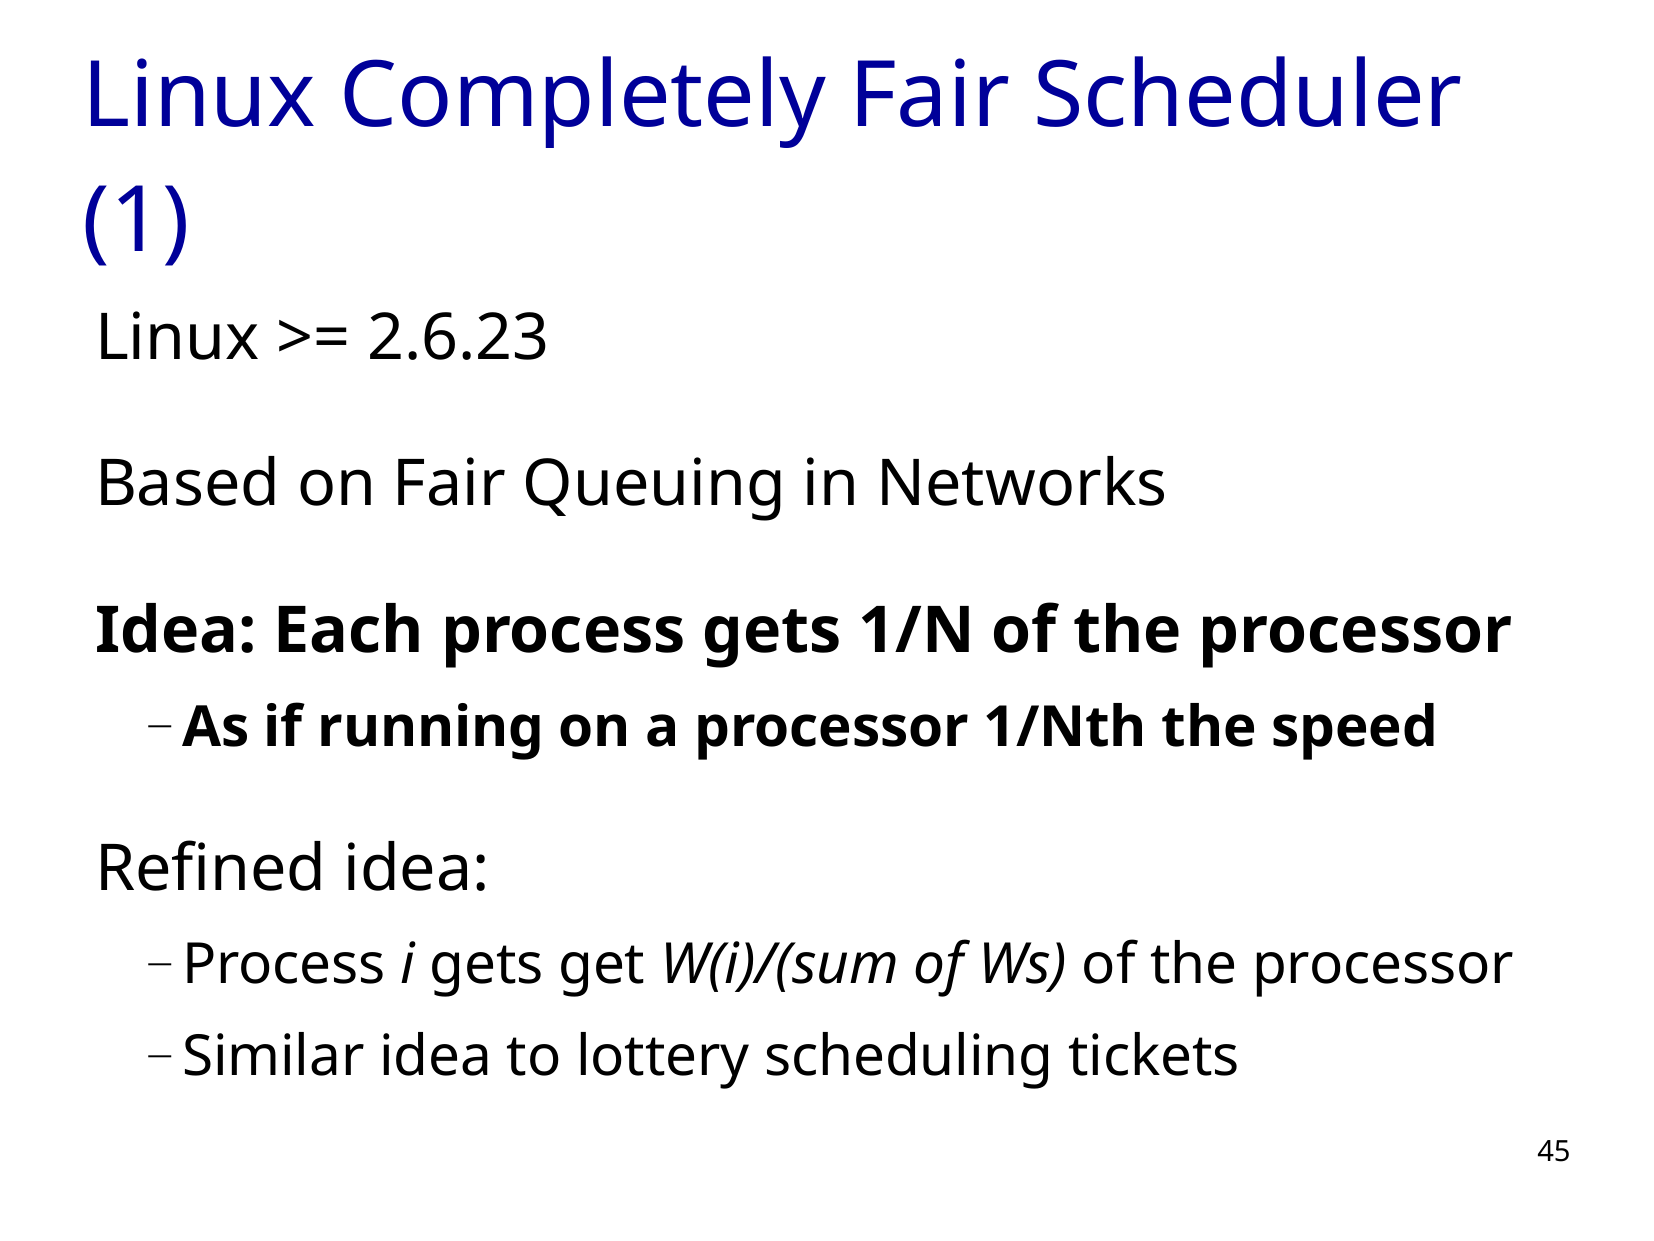

# Linux Completely Fair Scheduler (1)
Linux >= 2.6.23
Based on Fair Queuing in Networks
Idea: Each process gets 1/N of the processor
As if running on a processor 1/Nth the speed
Refined idea:
Process i gets get W(i)/(sum of Ws) of the processor
Similar idea to lottery scheduling tickets
45